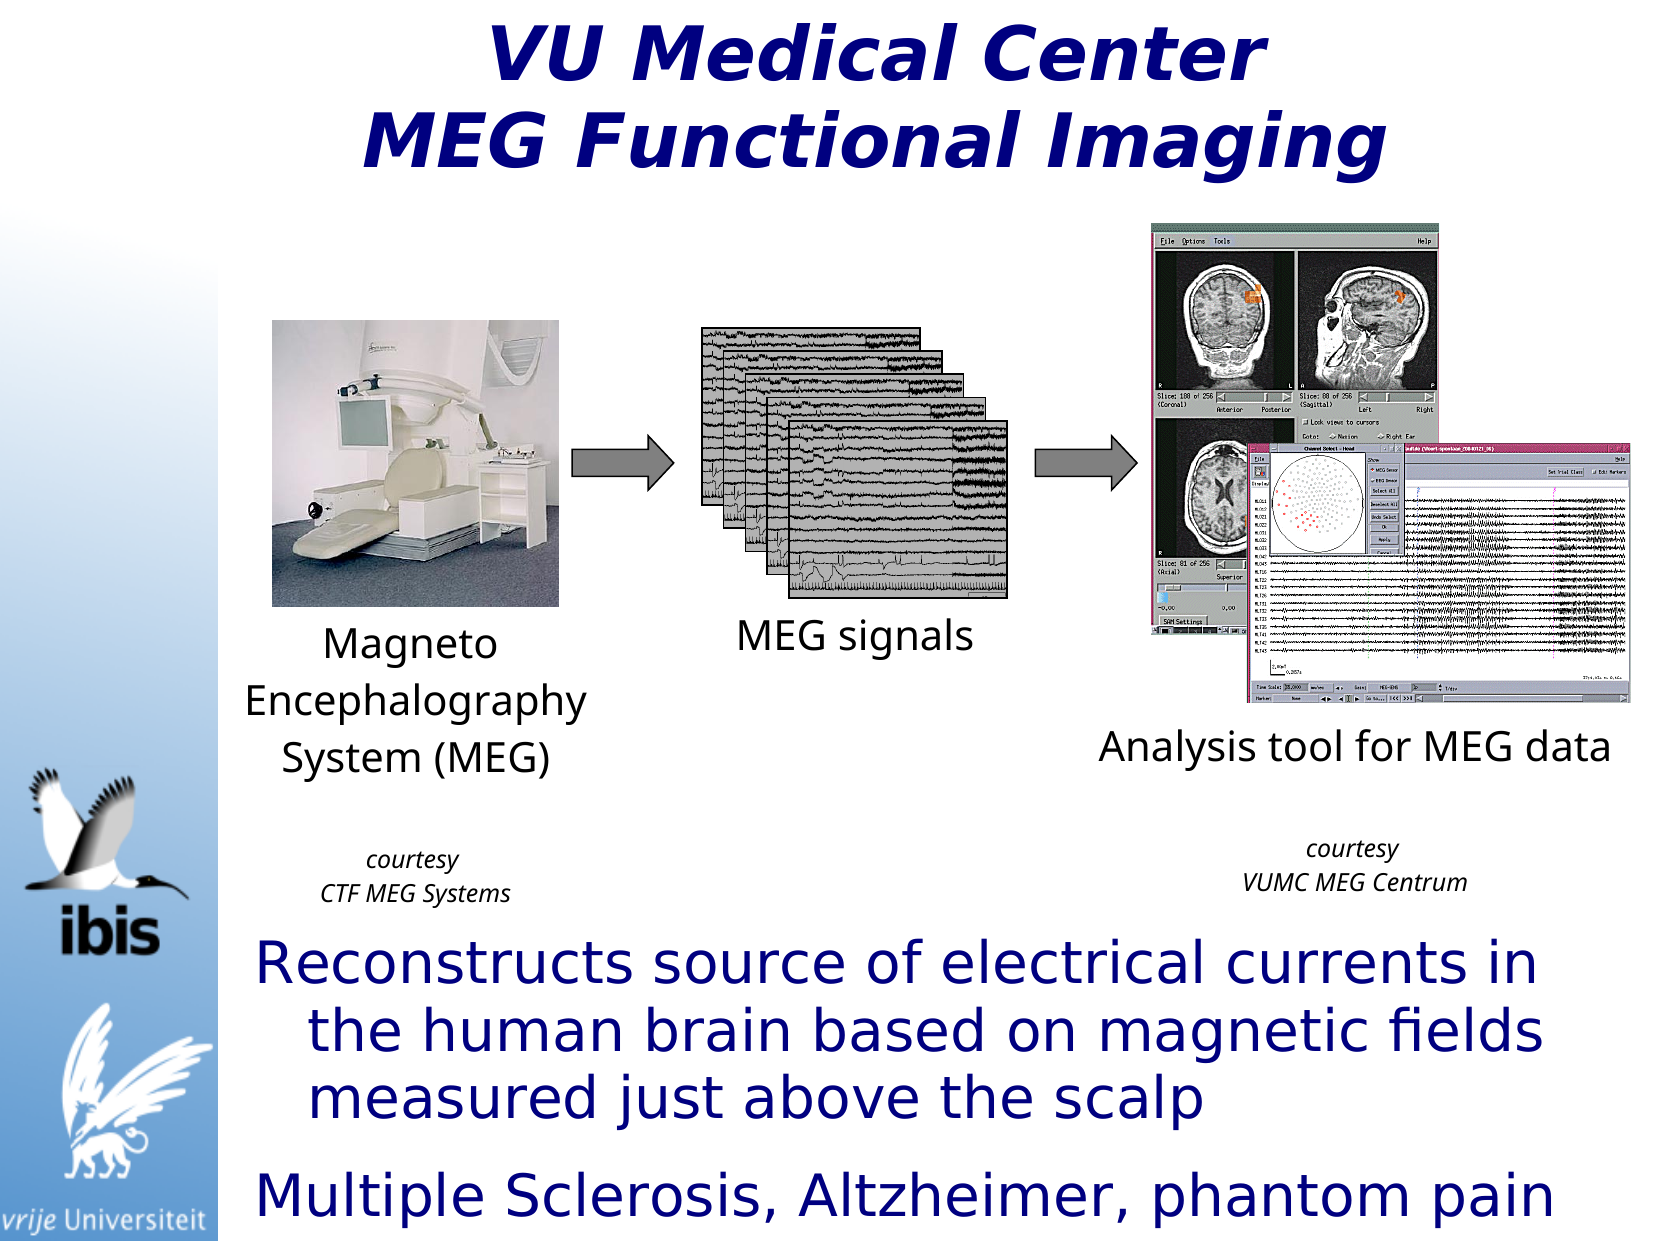

# VU Medical Center MEG Functional Imaging
Magneto
Encephalography
System (MEG)
courtesy
CTF MEG Systems
MEG signals
Analysis tool for MEG data
courtesy
VUMC MEG Centrum
Reconstructs source of electrical currents in the human brain based on magnetic fields measured just above the scalp
Multiple Sclerosis, Altzheimer, phantom pain